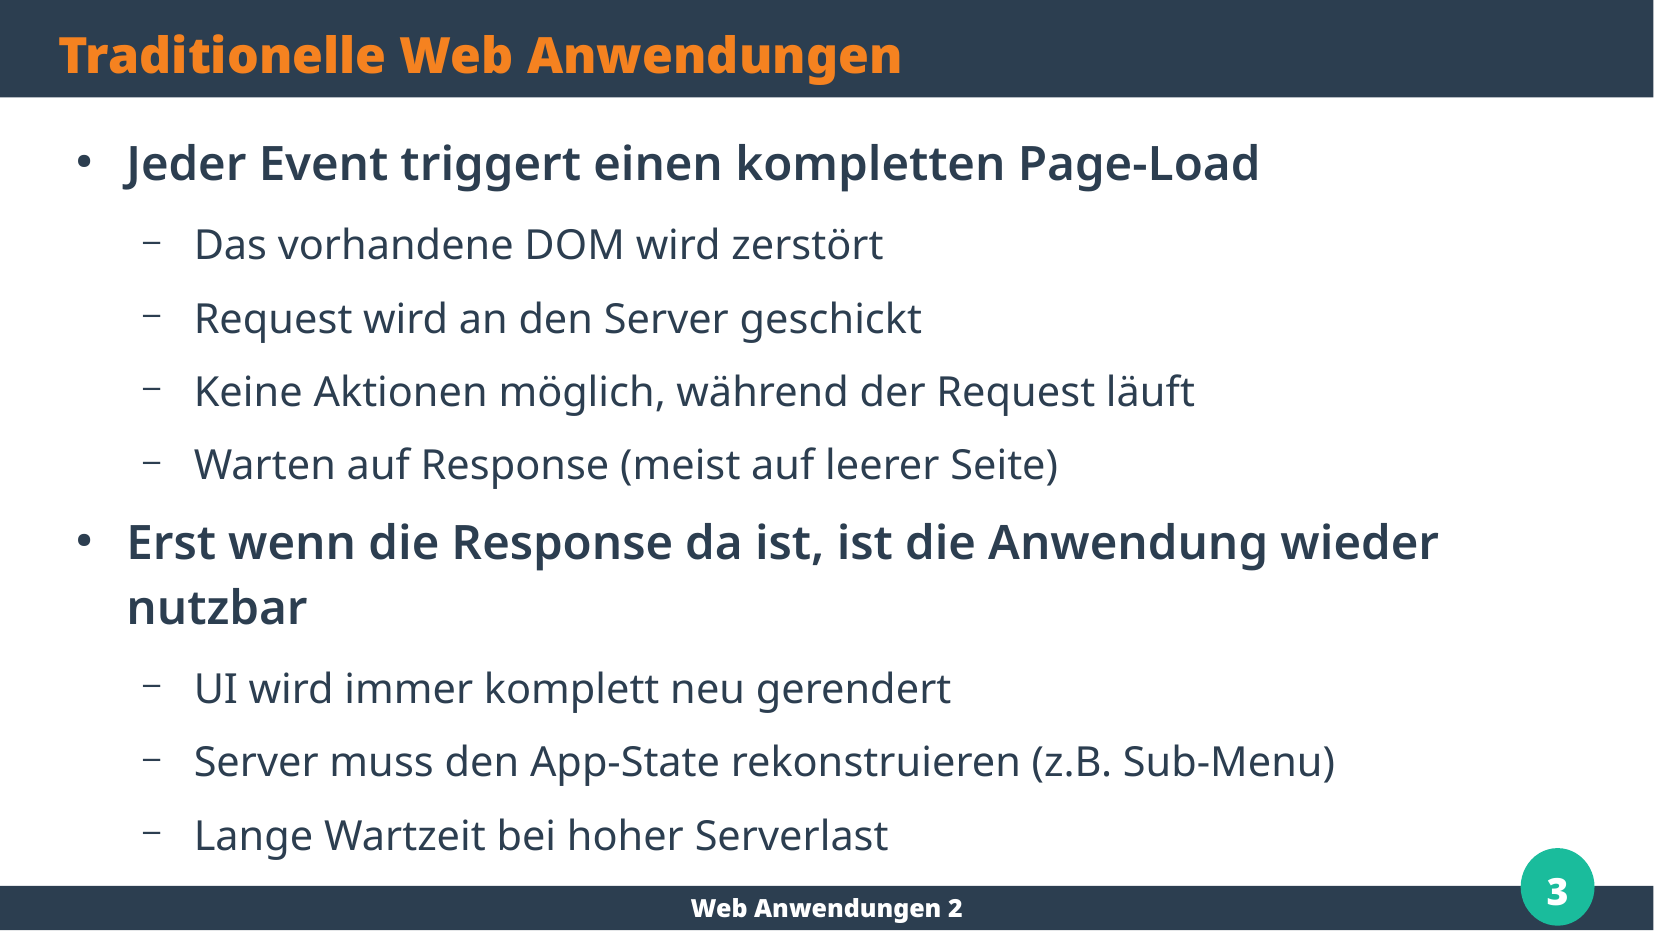

# Traditionelle Web Anwendungen
Jeder Event triggert einen kompletten Page-Load
Das vorhandene DOM wird zerstört
Request wird an den Server geschickt
Keine Aktionen möglich, während der Request läuft
Warten auf Response (meist auf leerer Seite)
Erst wenn die Response da ist, ist die Anwendung wieder nutzbar
UI wird immer komplett neu gerendert
Server muss den App-State rekonstruieren (z.B. Sub-Menu)
Lange Wartzeit bei hoher Serverlast
3